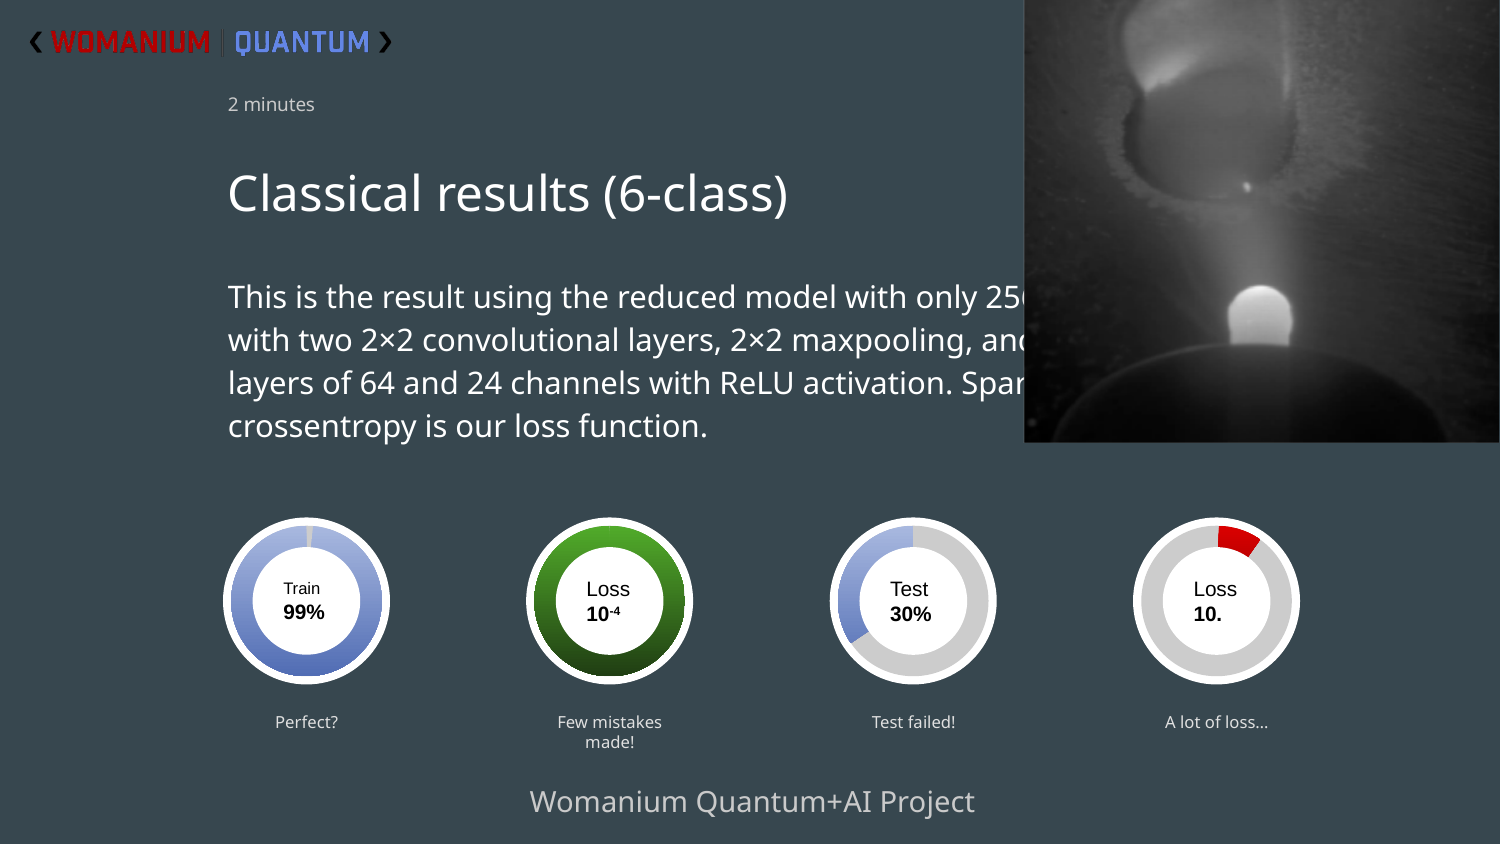

# 2 minutes
Classical results (6-class)
This is the result using the reduced model with only 256 images total, with two 2×2 convolutional layers, 2×2 maxpooling, and two dense layers of 64 and 24 channels with ReLU activation. Sparse categorical crossentropy is our loss function.
Train
99%
Loss
10-4
Test
30%
Loss
10.
Perfect?
Few mistakes made!
Test failed!
A lot of loss…
Womanium Quantum+AI Project